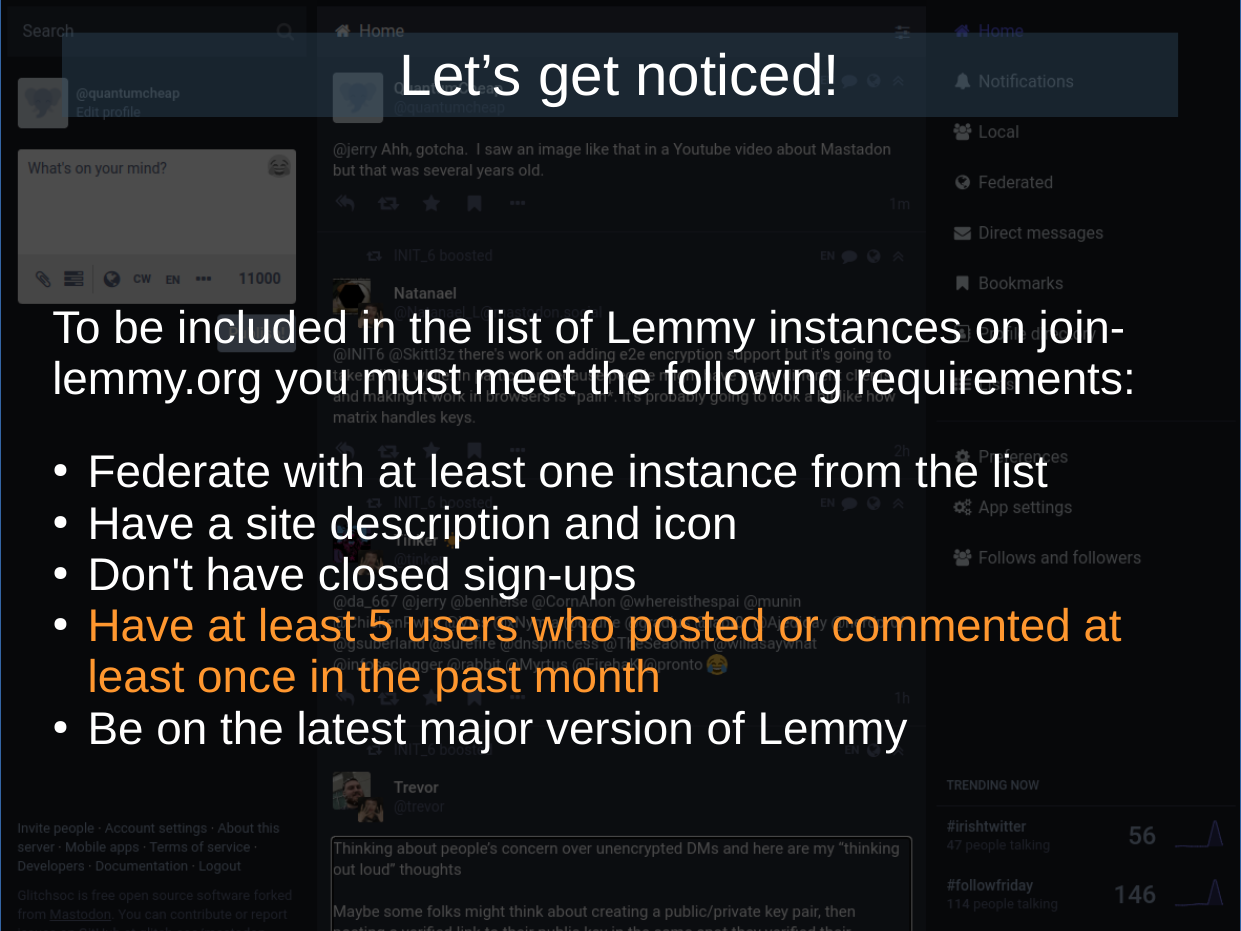

# Let’s get noticed!
To be included in the list of Lemmy instances on join-lemmy.org you must meet the following requirements:
Federate with at least one instance from the list
Have a site description and icon
Don't have closed sign-ups
Have at least 5 users who posted or commented at least once in the past month
Be on the latest major version of Lemmy